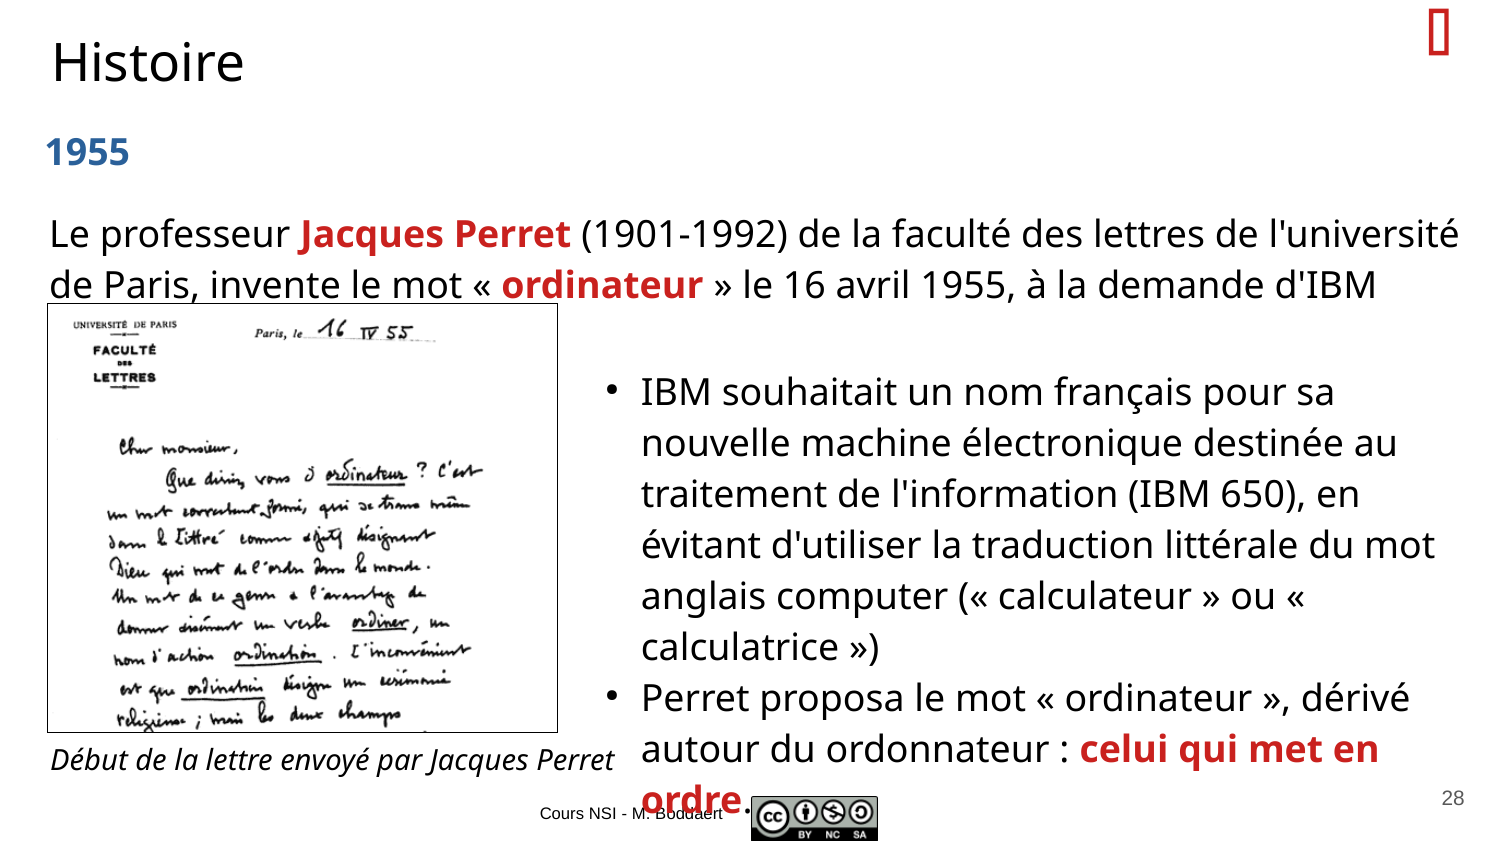


# Histoire
1955
Le professeur Jacques Perret (1901-1992) de la faculté des lettres de l'université de Paris, invente le mot « ordinateur » le 16 avril 1955, à la demande d'IBM France.
IBM souhaitait un nom français pour sa nouvelle machine électronique destinée au traitement de l'information (IBM 650), en évitant d'utiliser la traduction littérale du mot anglais computer (« calculateur » ou « calculatrice »)
Perret proposa le mot « ordinateur », dérivé autour du ordonnateur : celui qui met en ordre.
Début de la lettre envoyé par Jacques Perret